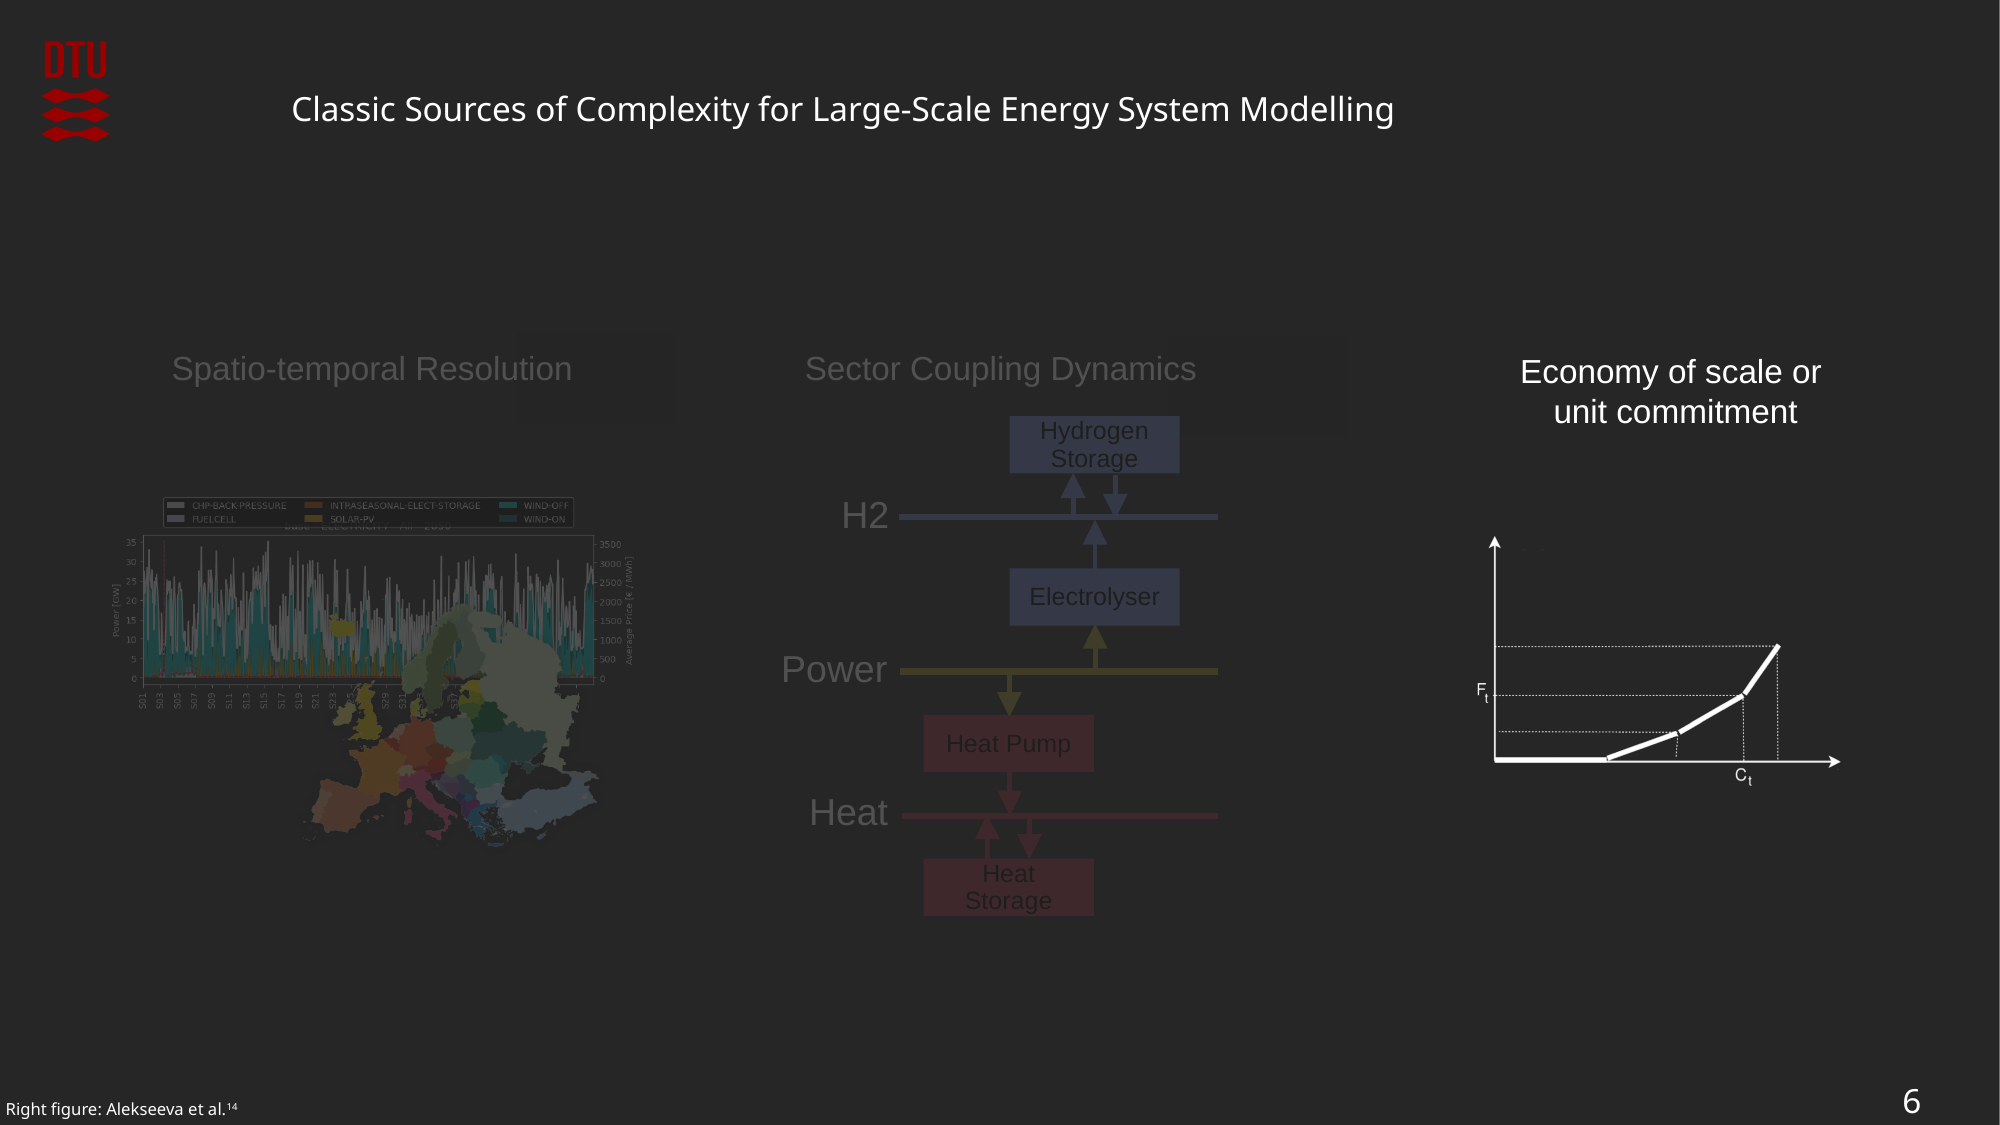

# Classic Sources of Complexity for Large-Scale Energy System Modelling
Spatio-temporal Resolution
Sector Coupling Dynamics
Economy of scale or
unit commitment
Hydrogen Storage
H2
Electrolyser
Power
Heat Pump
Heat
Heat Storage
6
Right figure: Alekseeva et al.14